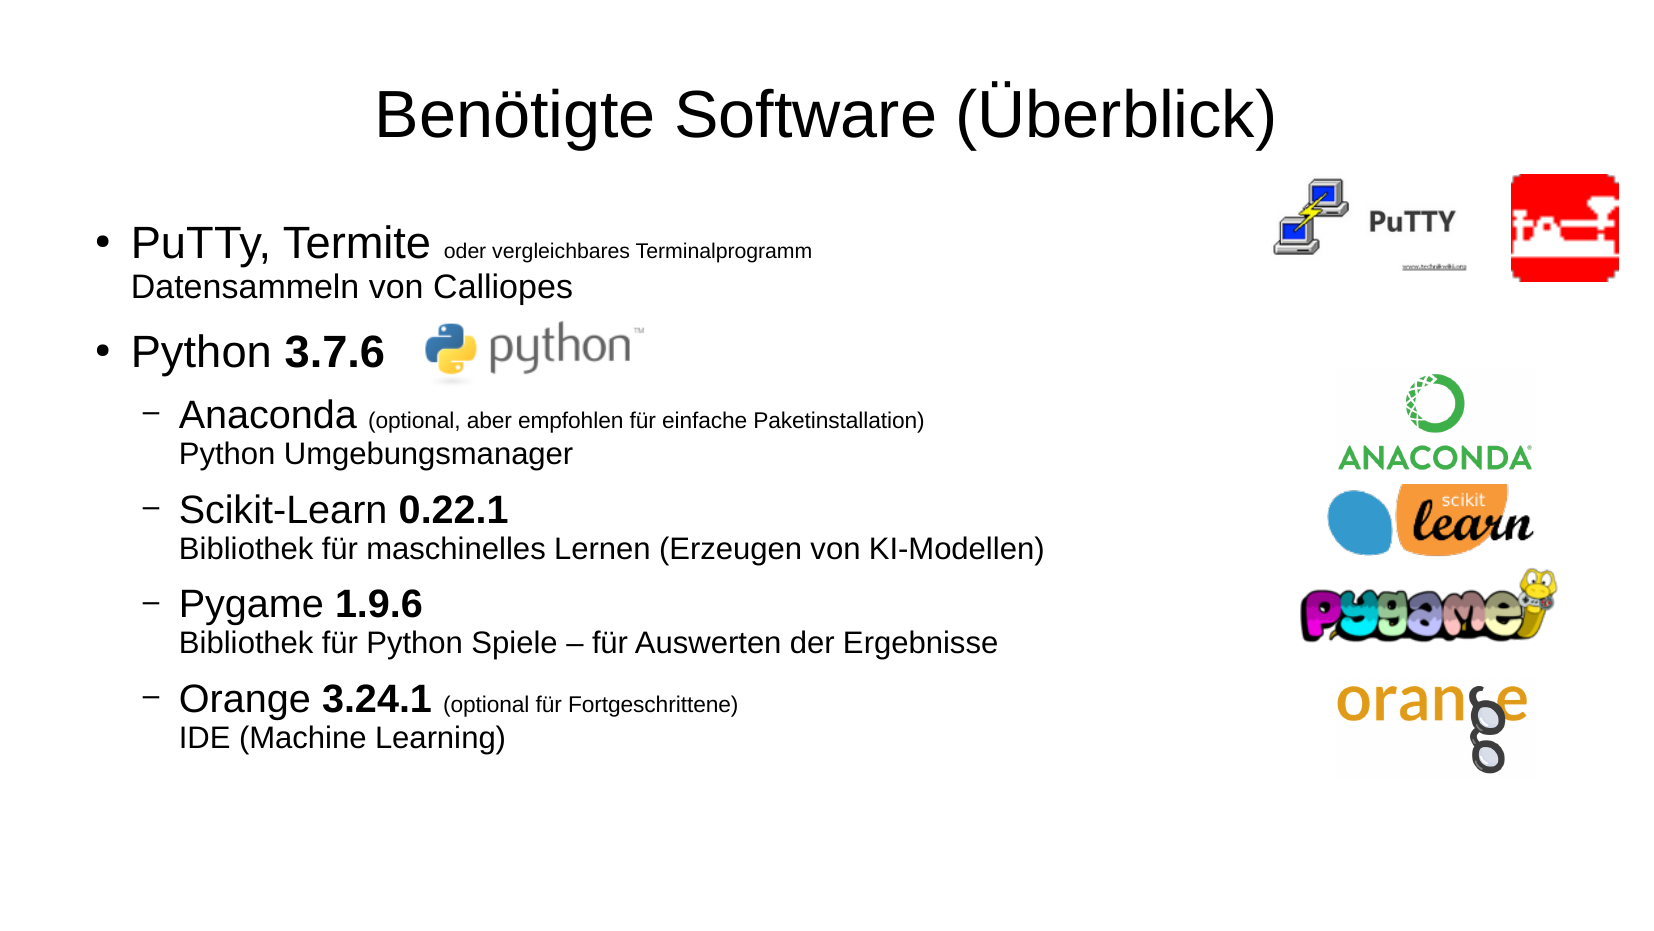

# Benötigte Software (Überblick)
PuTTy, Termite oder vergleichbares Terminalprogramm
Datensammeln von Calliopes
Python 3.7.6
Anaconda (optional, aber empfohlen für einfache Paketinstallation)
Python Umgebungsmanager
Scikit-Learn 0.22.1
Bibliothek für maschinelles Lernen (Erzeugen von KI-Modellen)
Pygame 1.9.6
Bibliothek für Python Spiele – für Auswerten der Ergebnisse
Orange 3.24.1 (optional für Fortgeschrittene)
IDE (Machine Learning)